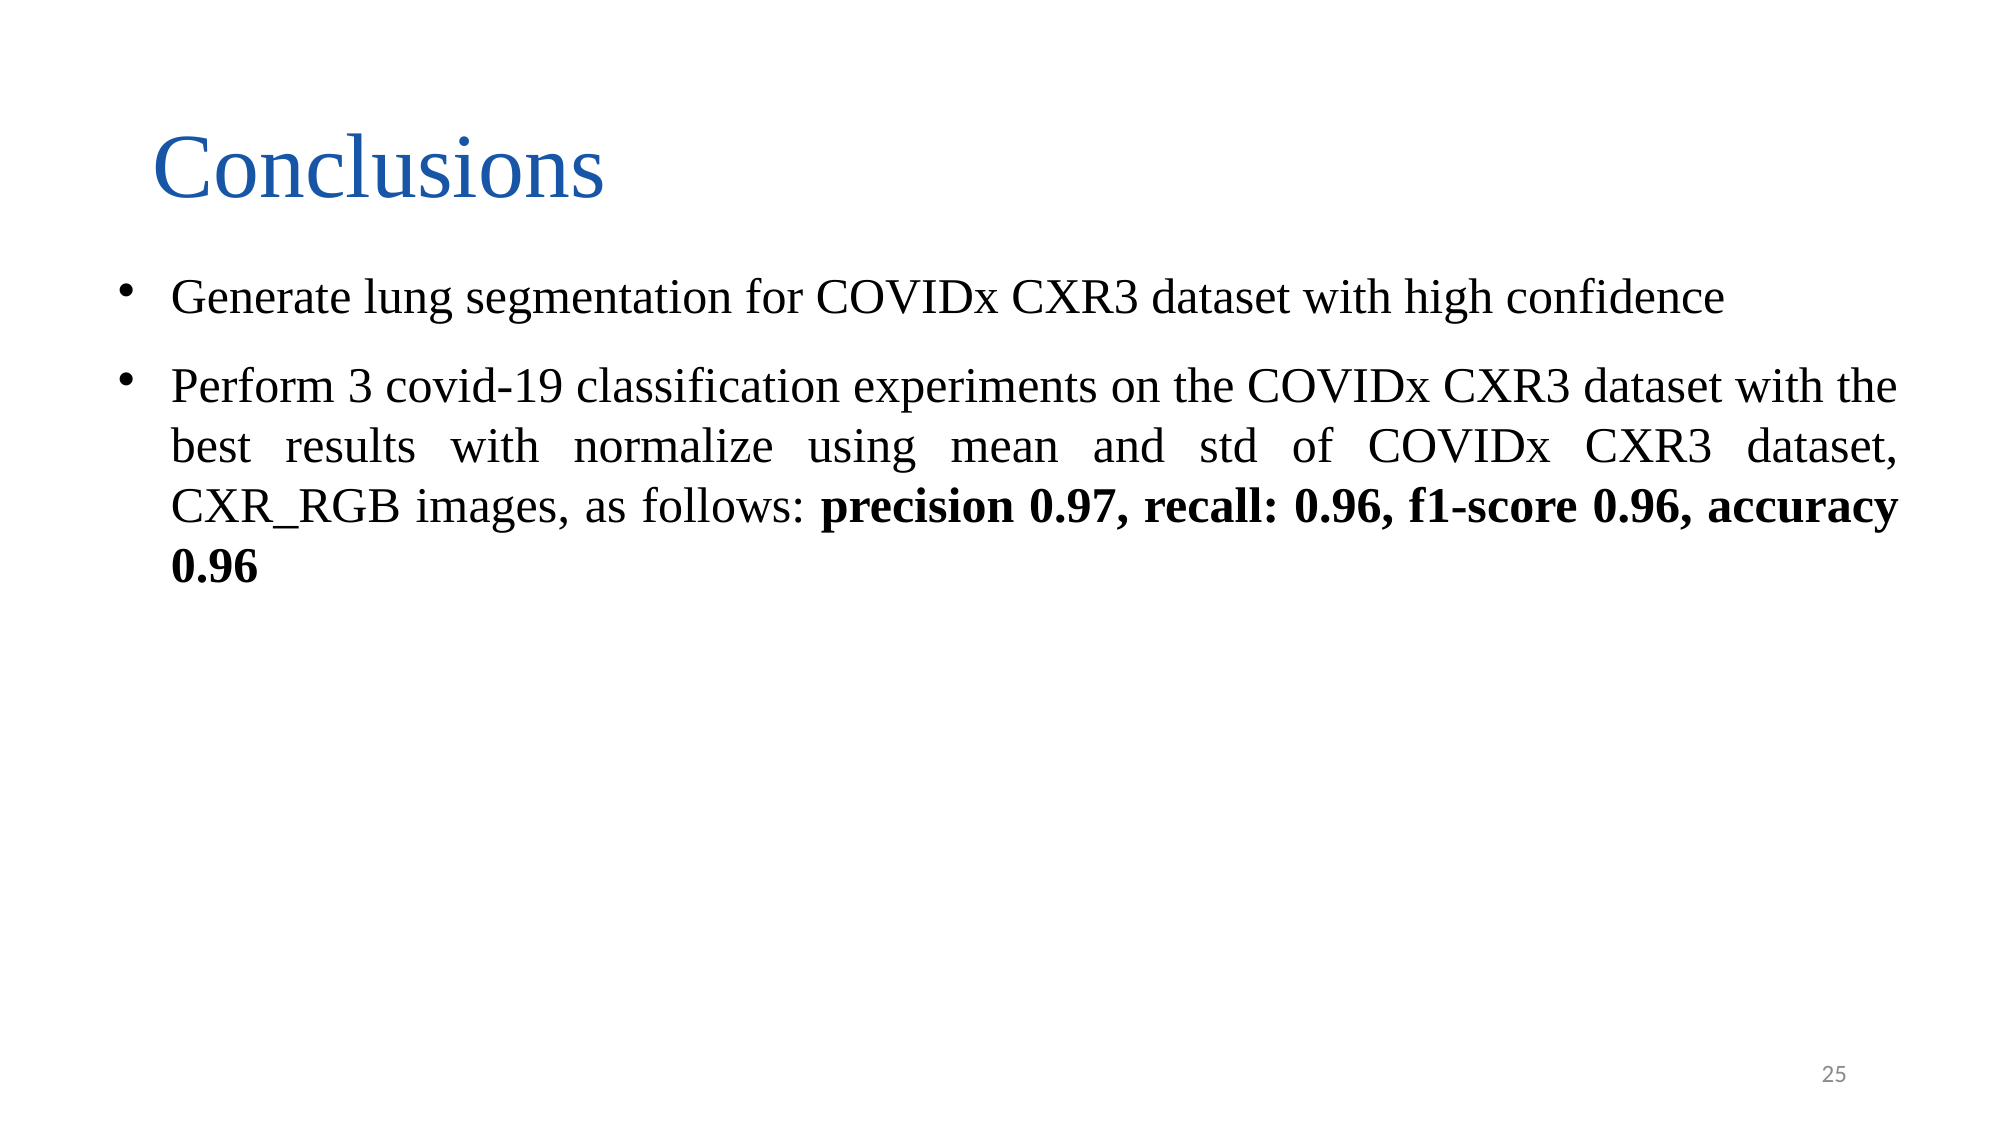

Conclusions
Generate lung segmentation for COVIDx CXR3 dataset with high confidence
Perform 3 covid-19 classification experiments on the COVIDx CXR3 dataset with the best results with normalize using mean and std of COVIDx CXR3 dataset, CXR_RGB images, as follows: precision 0.97, recall: 0.96, f1-score 0.96, accuracy 0.96